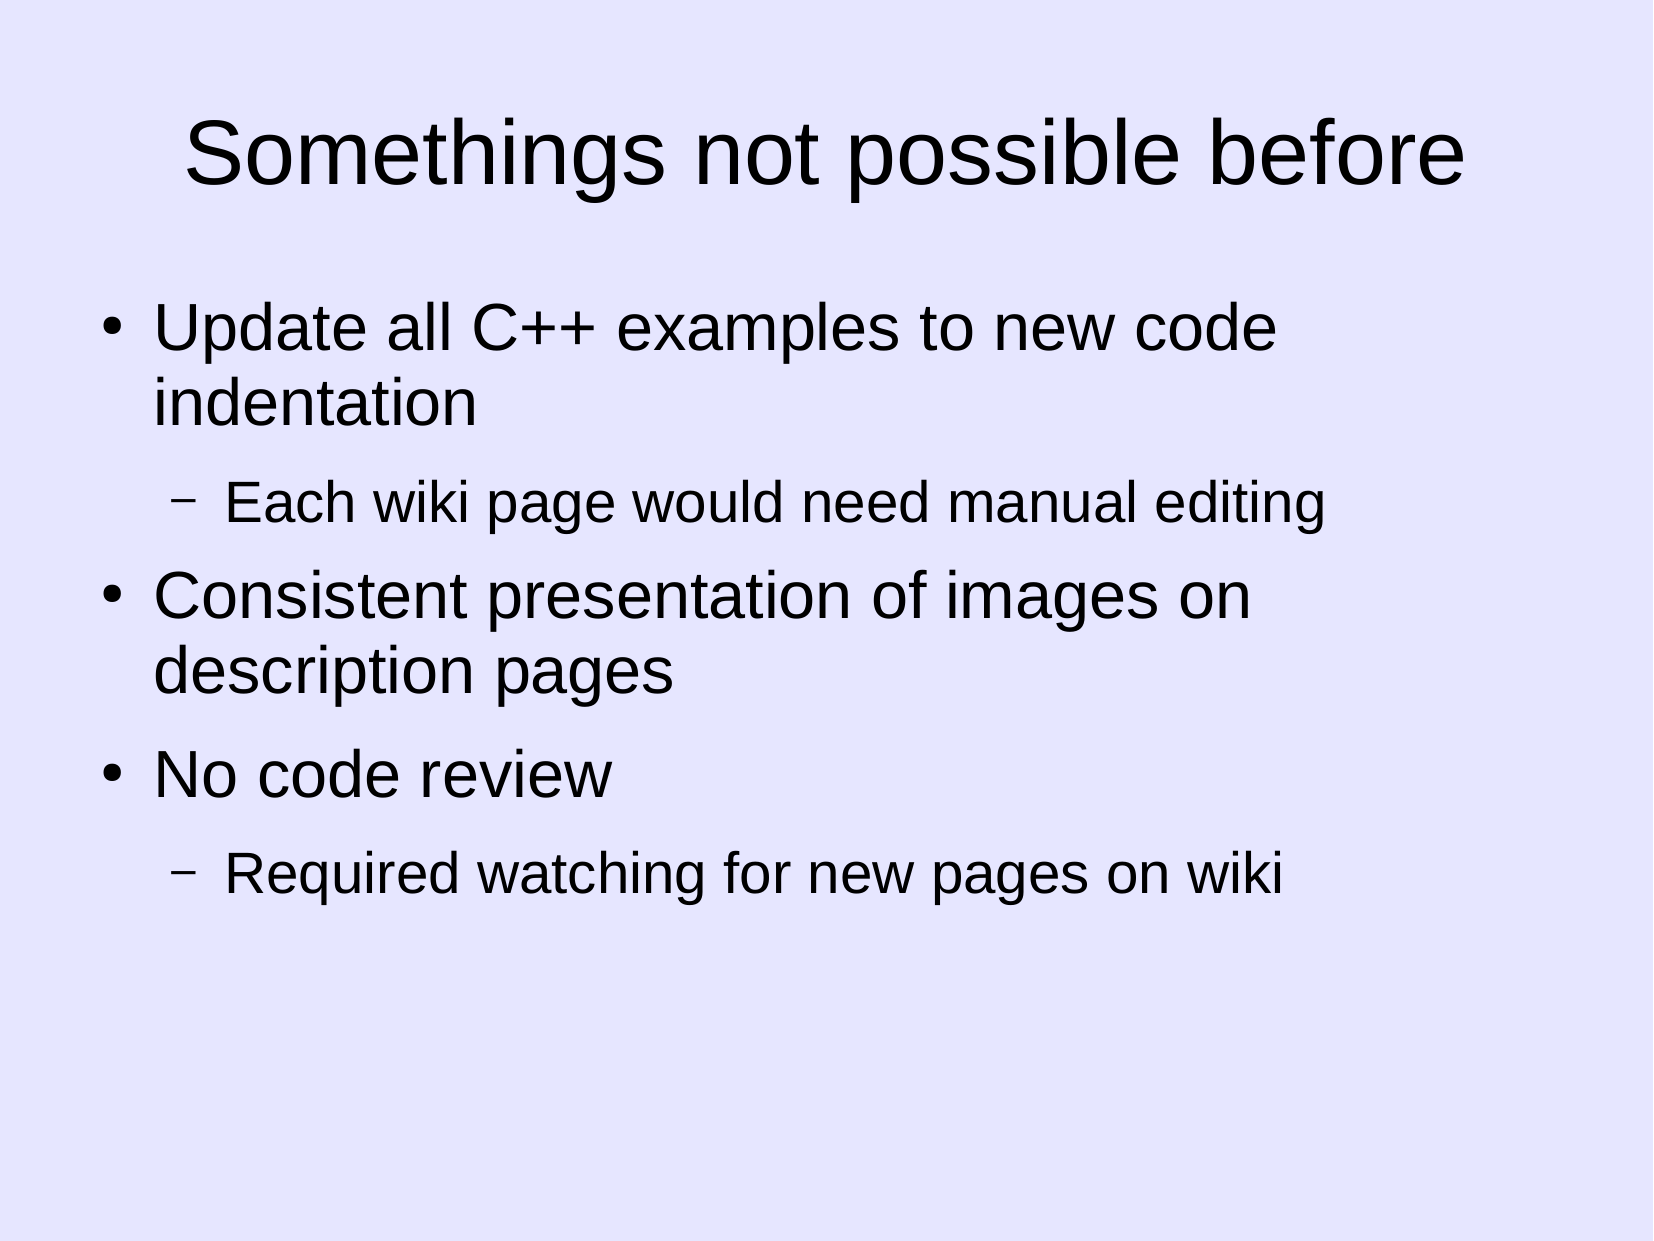

# Somethings not possible before
Update all C++ examples to new code indentation
Each wiki page would need manual editing
Consistent presentation of images on description pages
No code review
Required watching for new pages on wiki